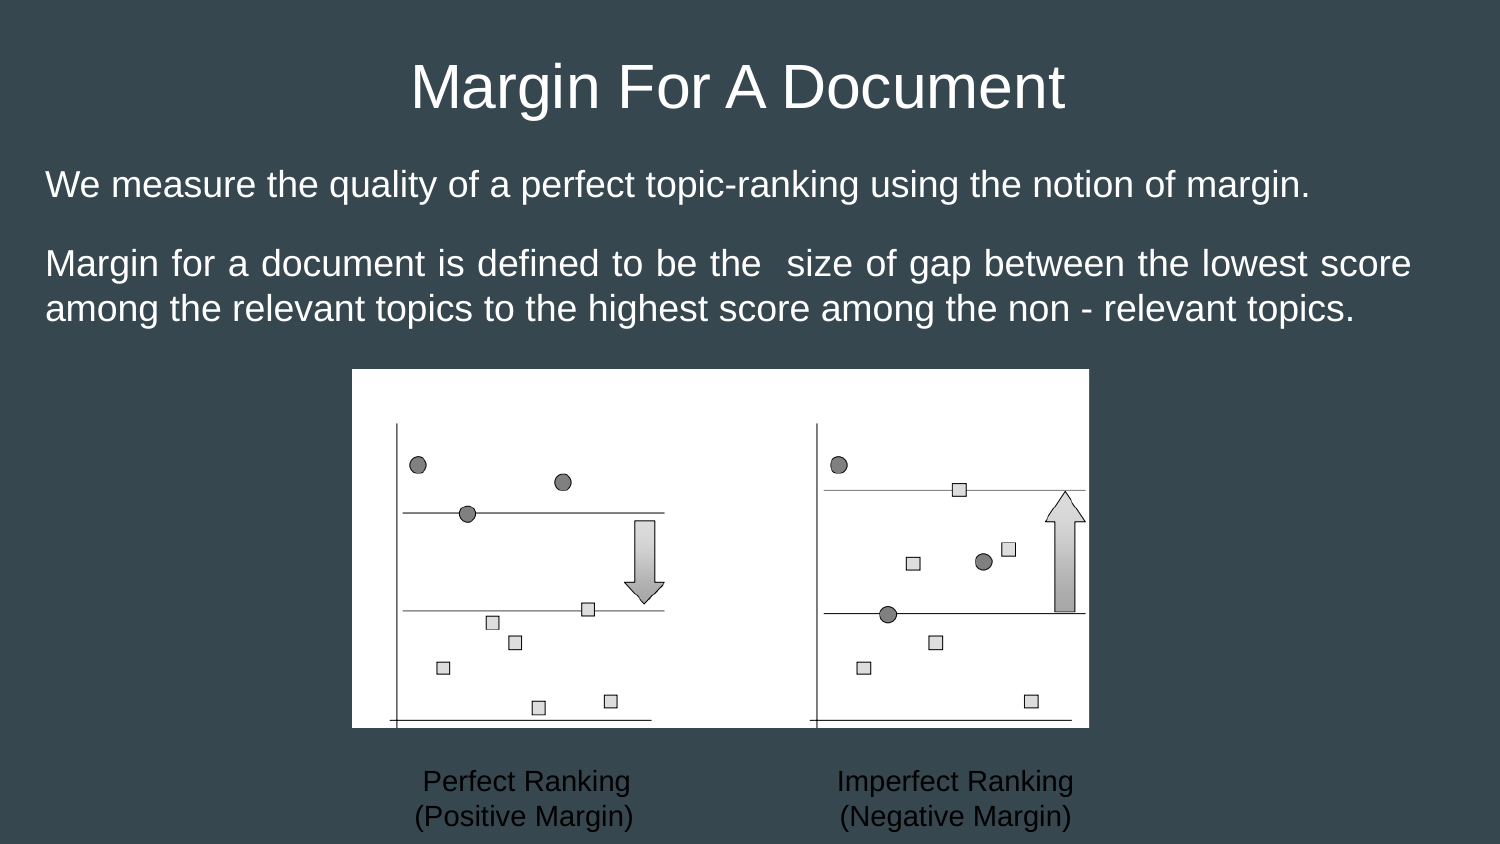

# Margin For A Document
We measure the quality of a perfect topic-ranking using the notion of margin.
Margin for a document is defined to be the size of gap between the lowest score among the relevant topics to the highest score among the non - relevant topics.
 Perfect Ranking Imperfect Ranking
(Positive Margin) (Negative Margin)